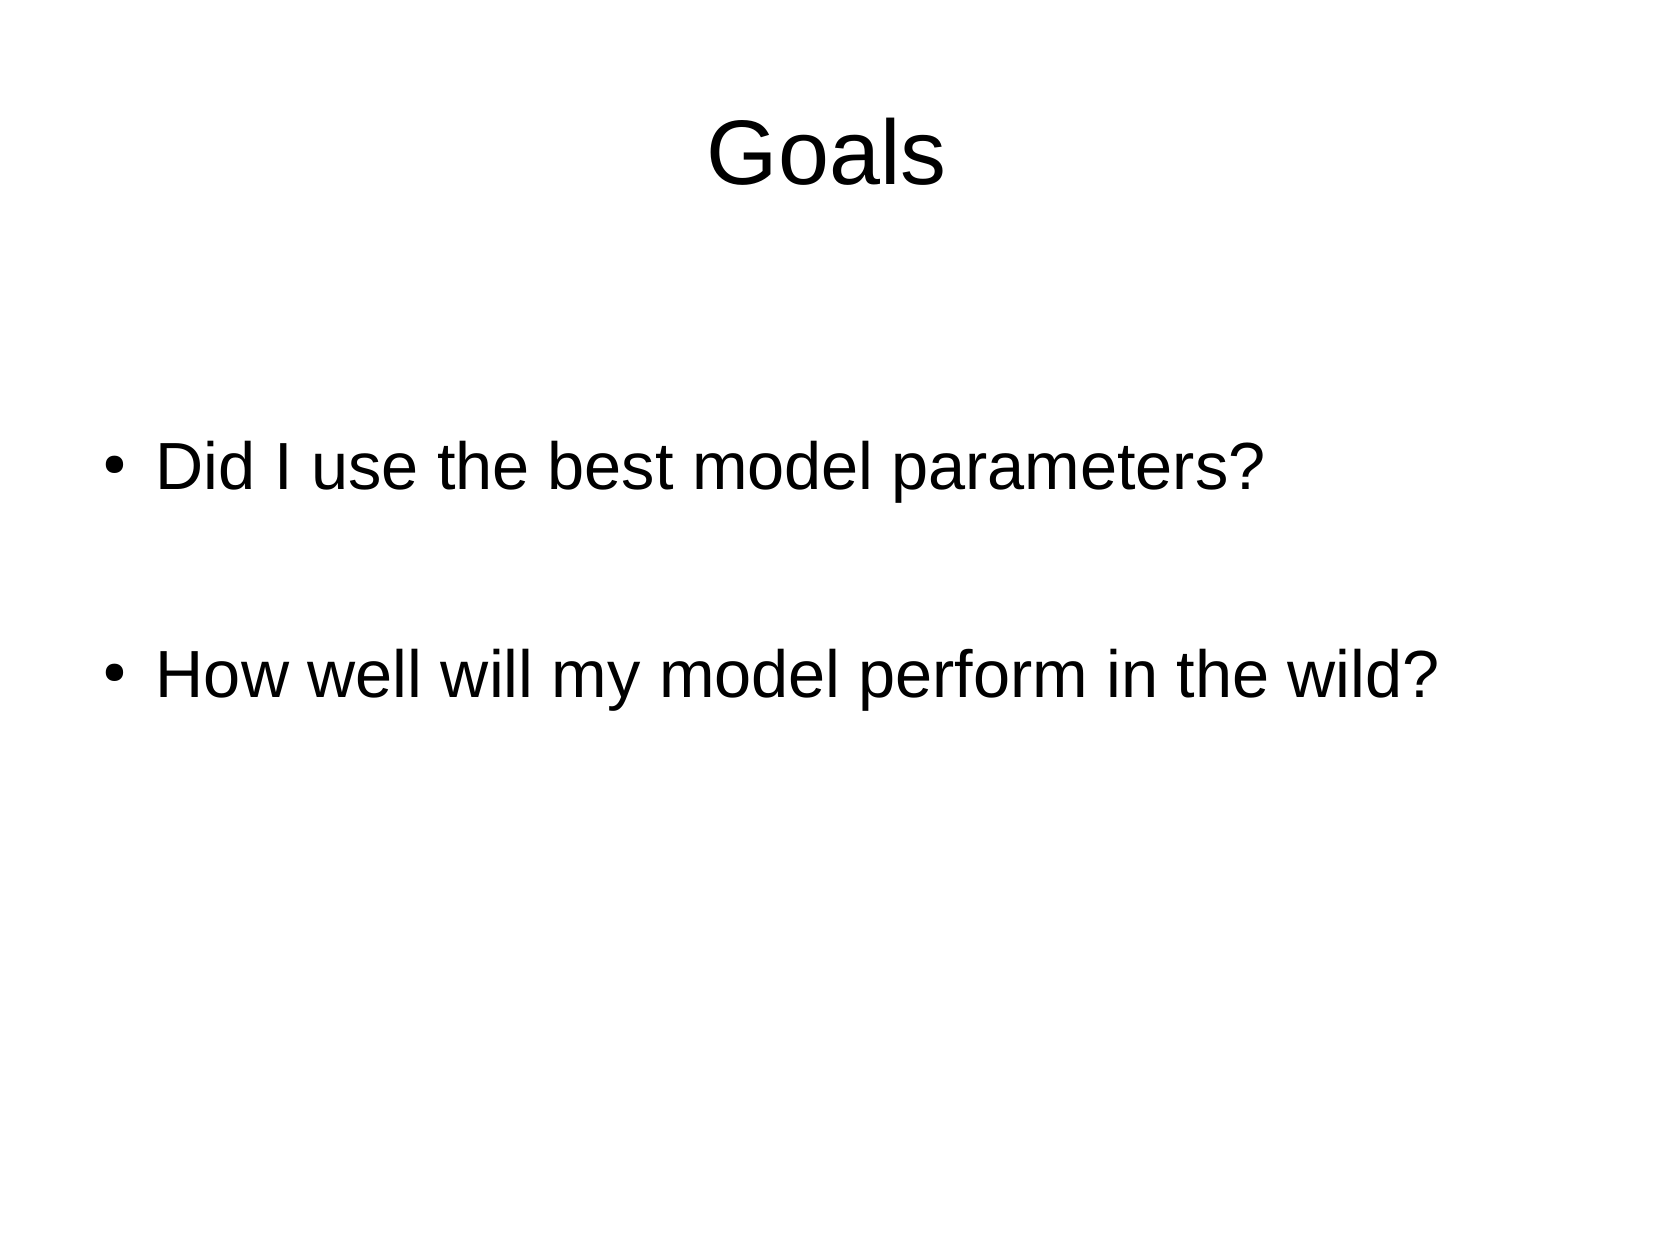

# Goals
Did I use the best model parameters?
How well will my model perform in the wild?